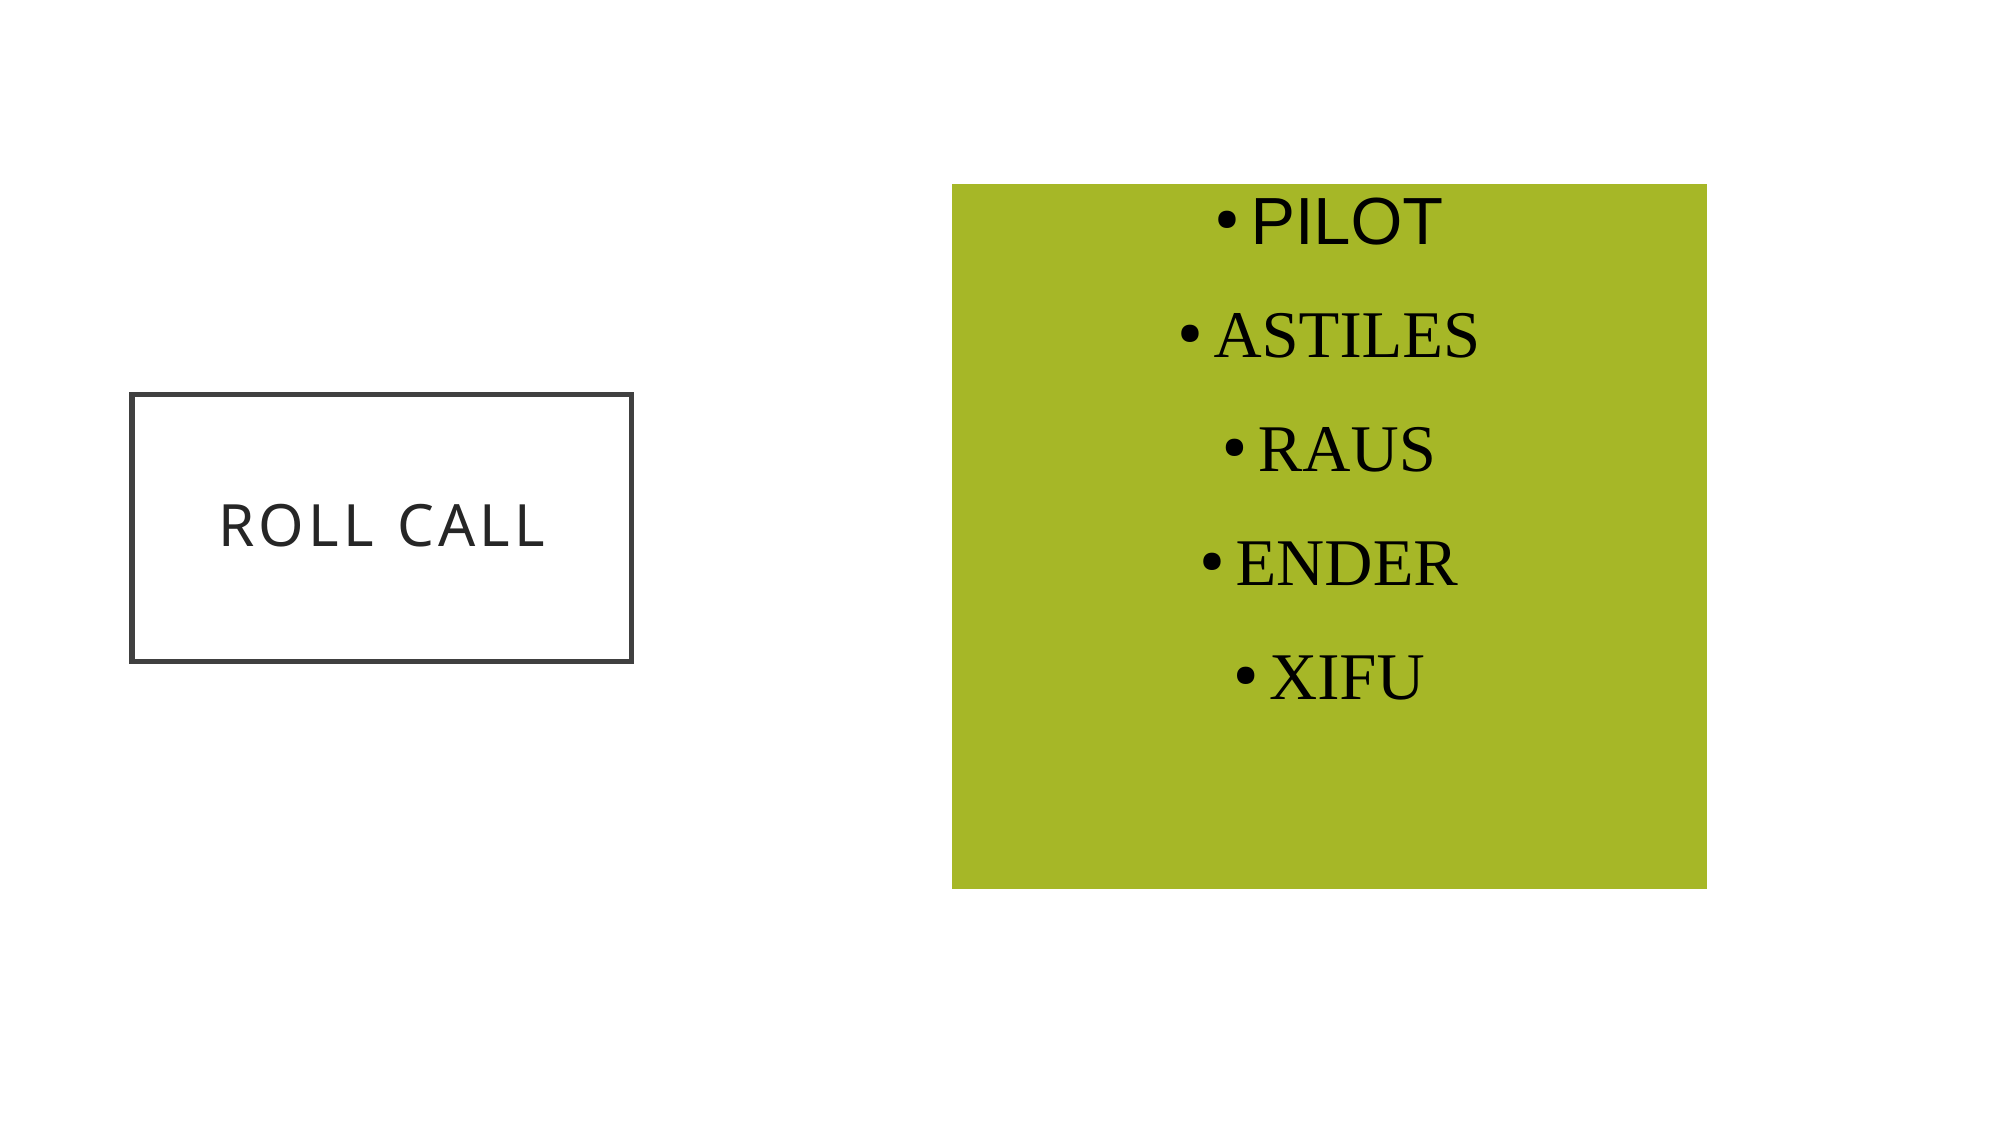

| PILOT |
| --- |
| ASTILES |
| RAUS |
| ENDER |
| XIFU |
| |
# ROLL CALL